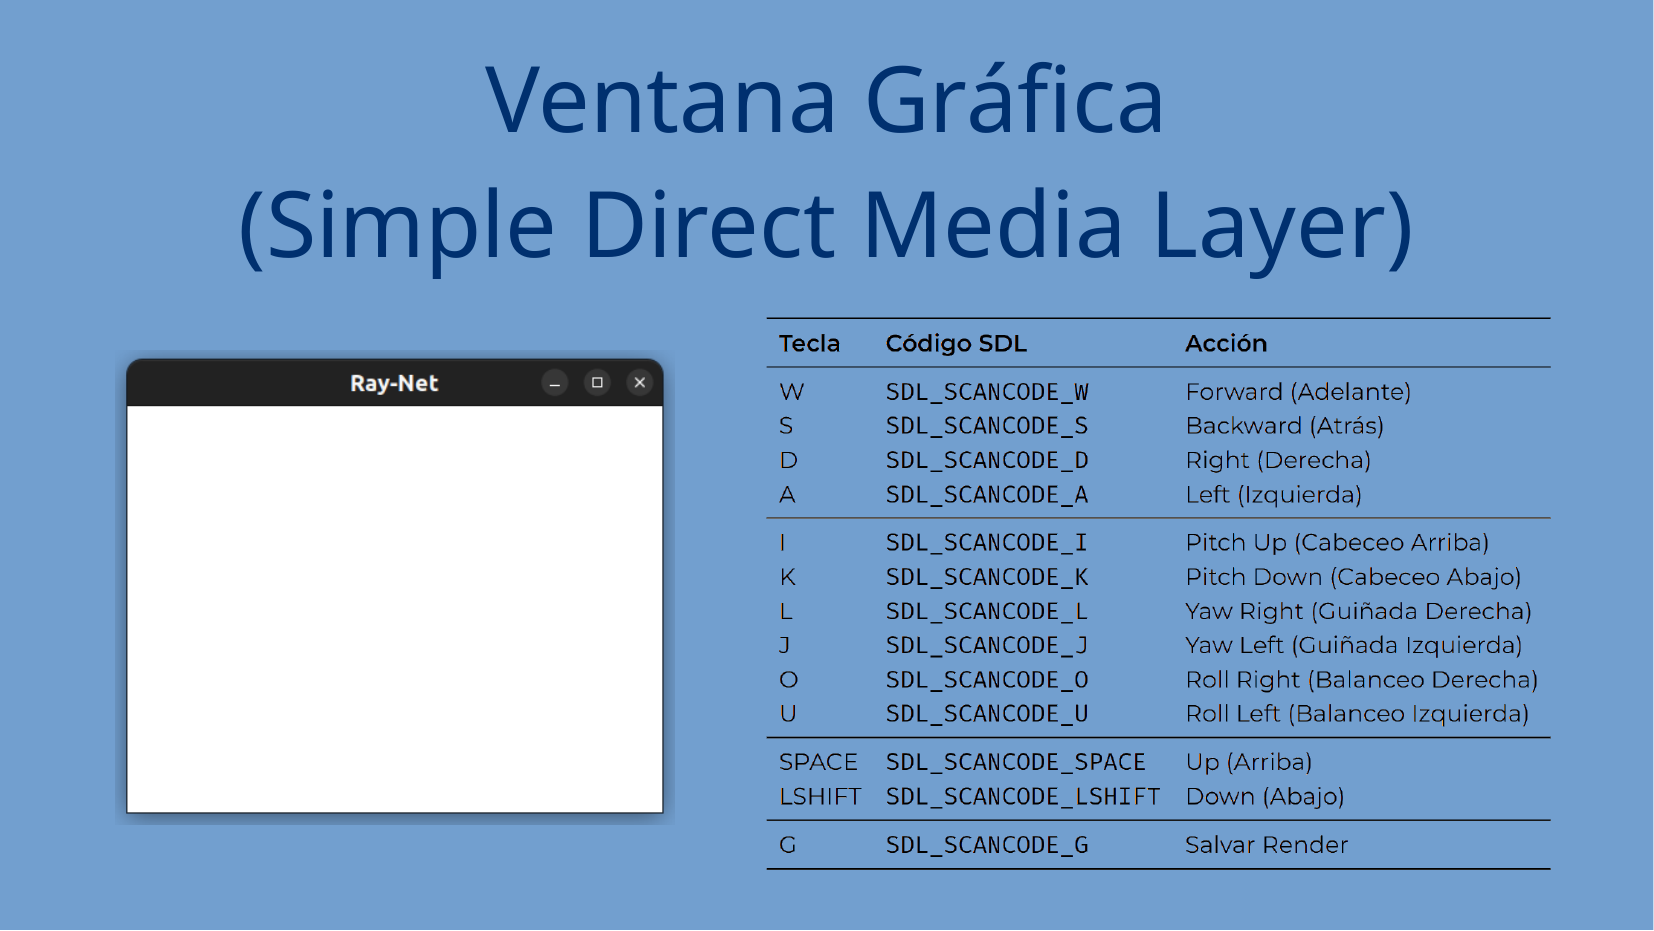

# Ventana Gráfica (Simple Direct Media Layer)